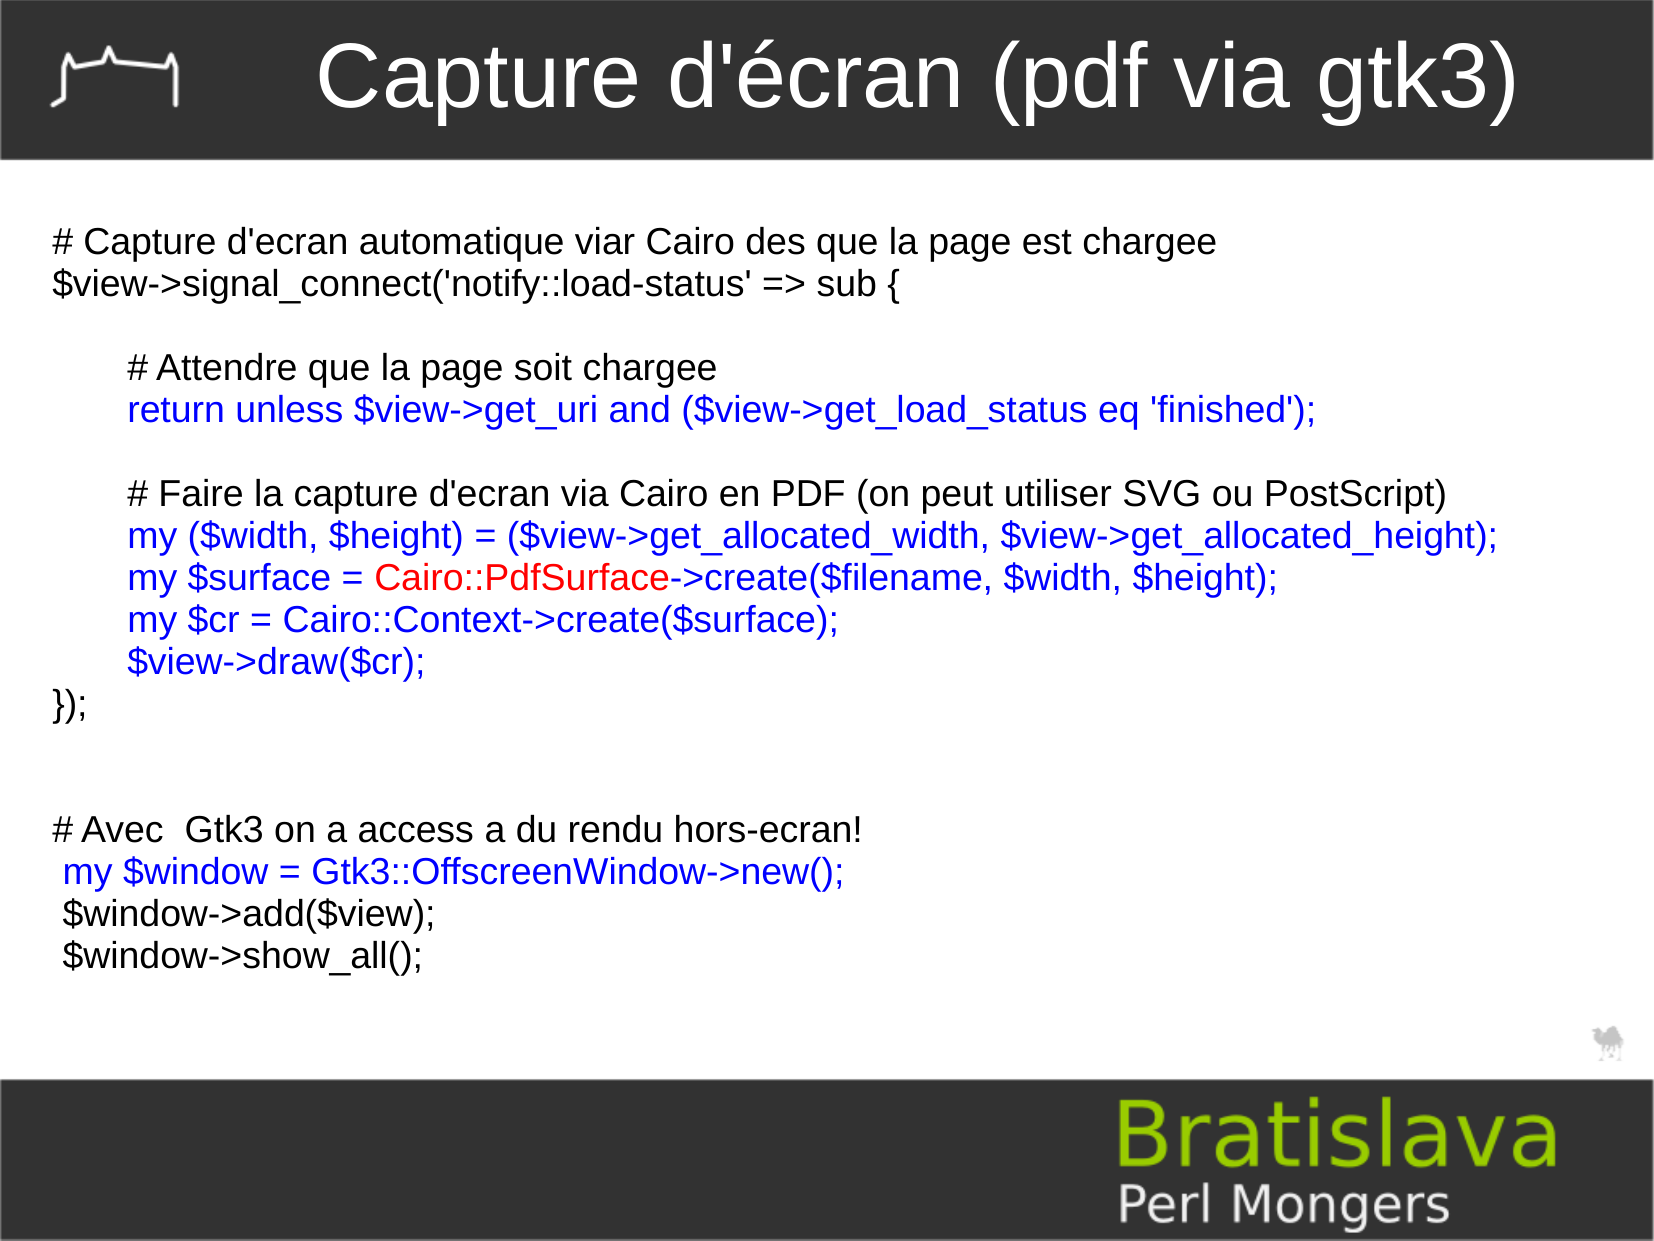

# Capture d'écran (pdf via gtk3)
# Capture d'ecran automatique viar Cairo des que la page est chargee
$view->signal_connect('notify::load-status' => sub {
	# Attendre que la page soit chargee
	return unless $view->get_uri and ($view->get_load_status eq 'finished');
	# Faire la capture d'ecran via Cairo en PDF (on peut utiliser SVG ou PostScript)
	my ($width, $height) = ($view->get_allocated_width, $view->get_allocated_height);
 	my $surface = Cairo::PdfSurface->create($filename, $width, $height);
	my $cr = Cairo::Context->create($surface);
 	$view->draw($cr);
});
# Avec Gtk3 on a access a du rendu hors-ecran!
 my $window = Gtk3::OffscreenWindow->new();
 $window->add($view);
 $window->show_all();